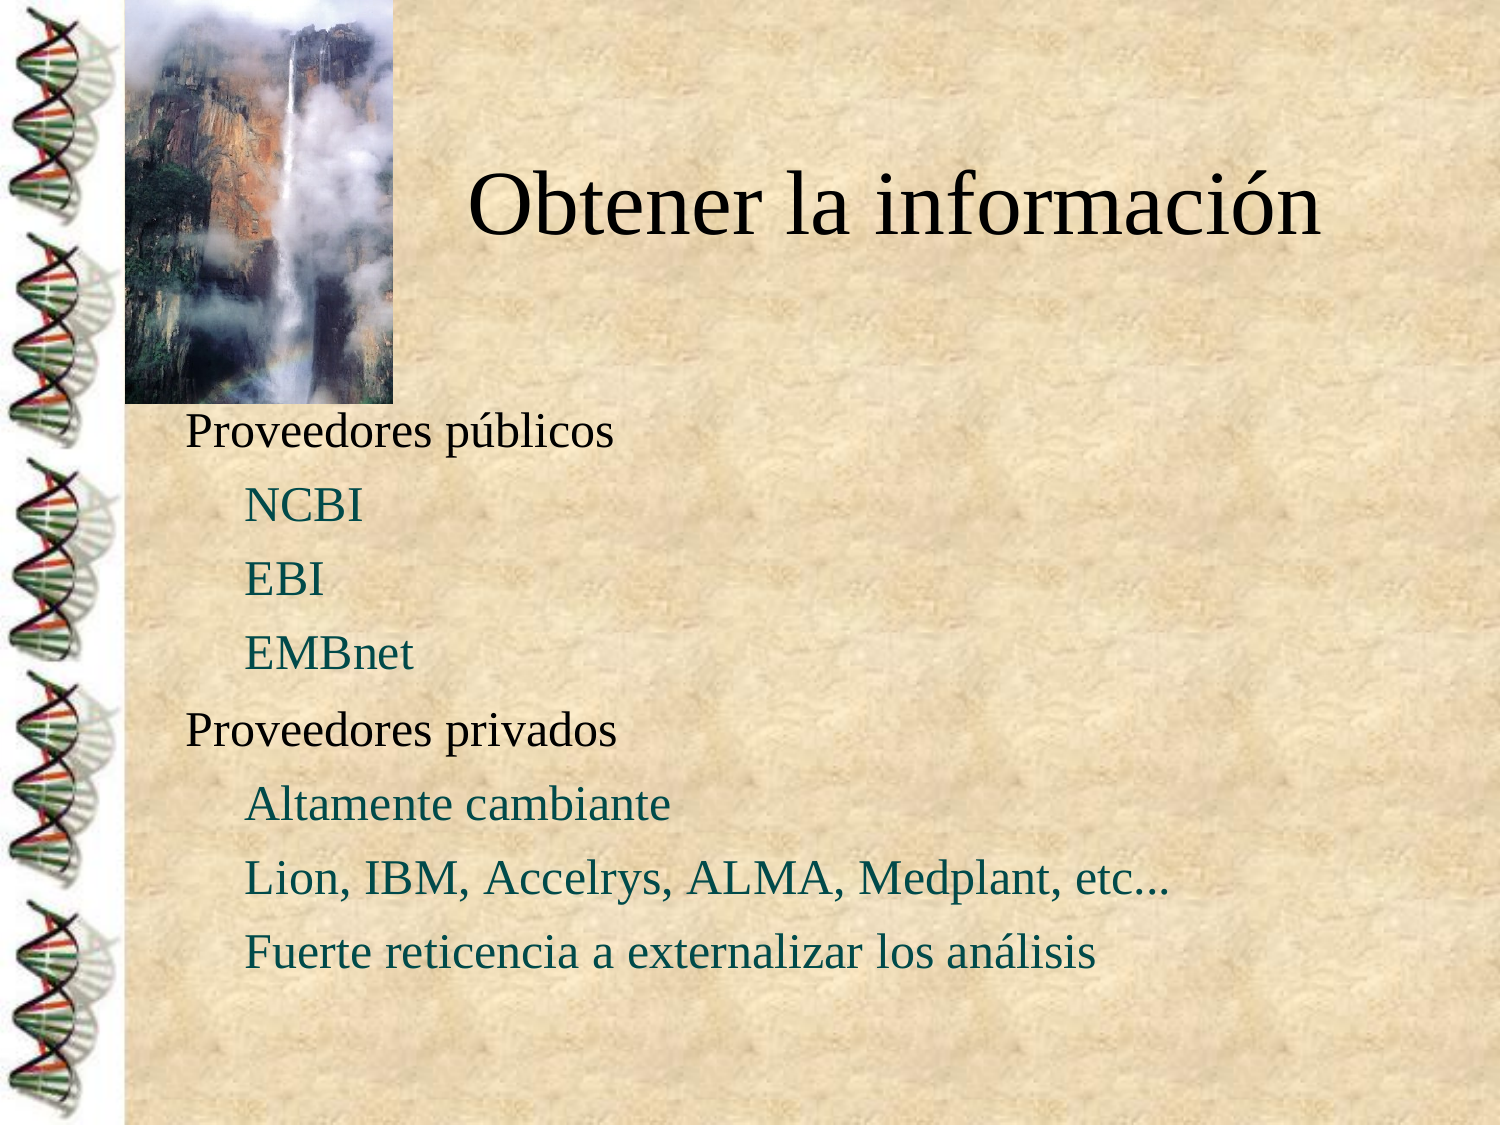

# Obtener la información
Proveedores públicos
NCBI
EBI
EMBnet
Proveedores privados
Altamente cambiante
Lion, IBM, Accelrys, ALMA, Medplant, etc...
Fuerte reticencia a externalizar los análisis